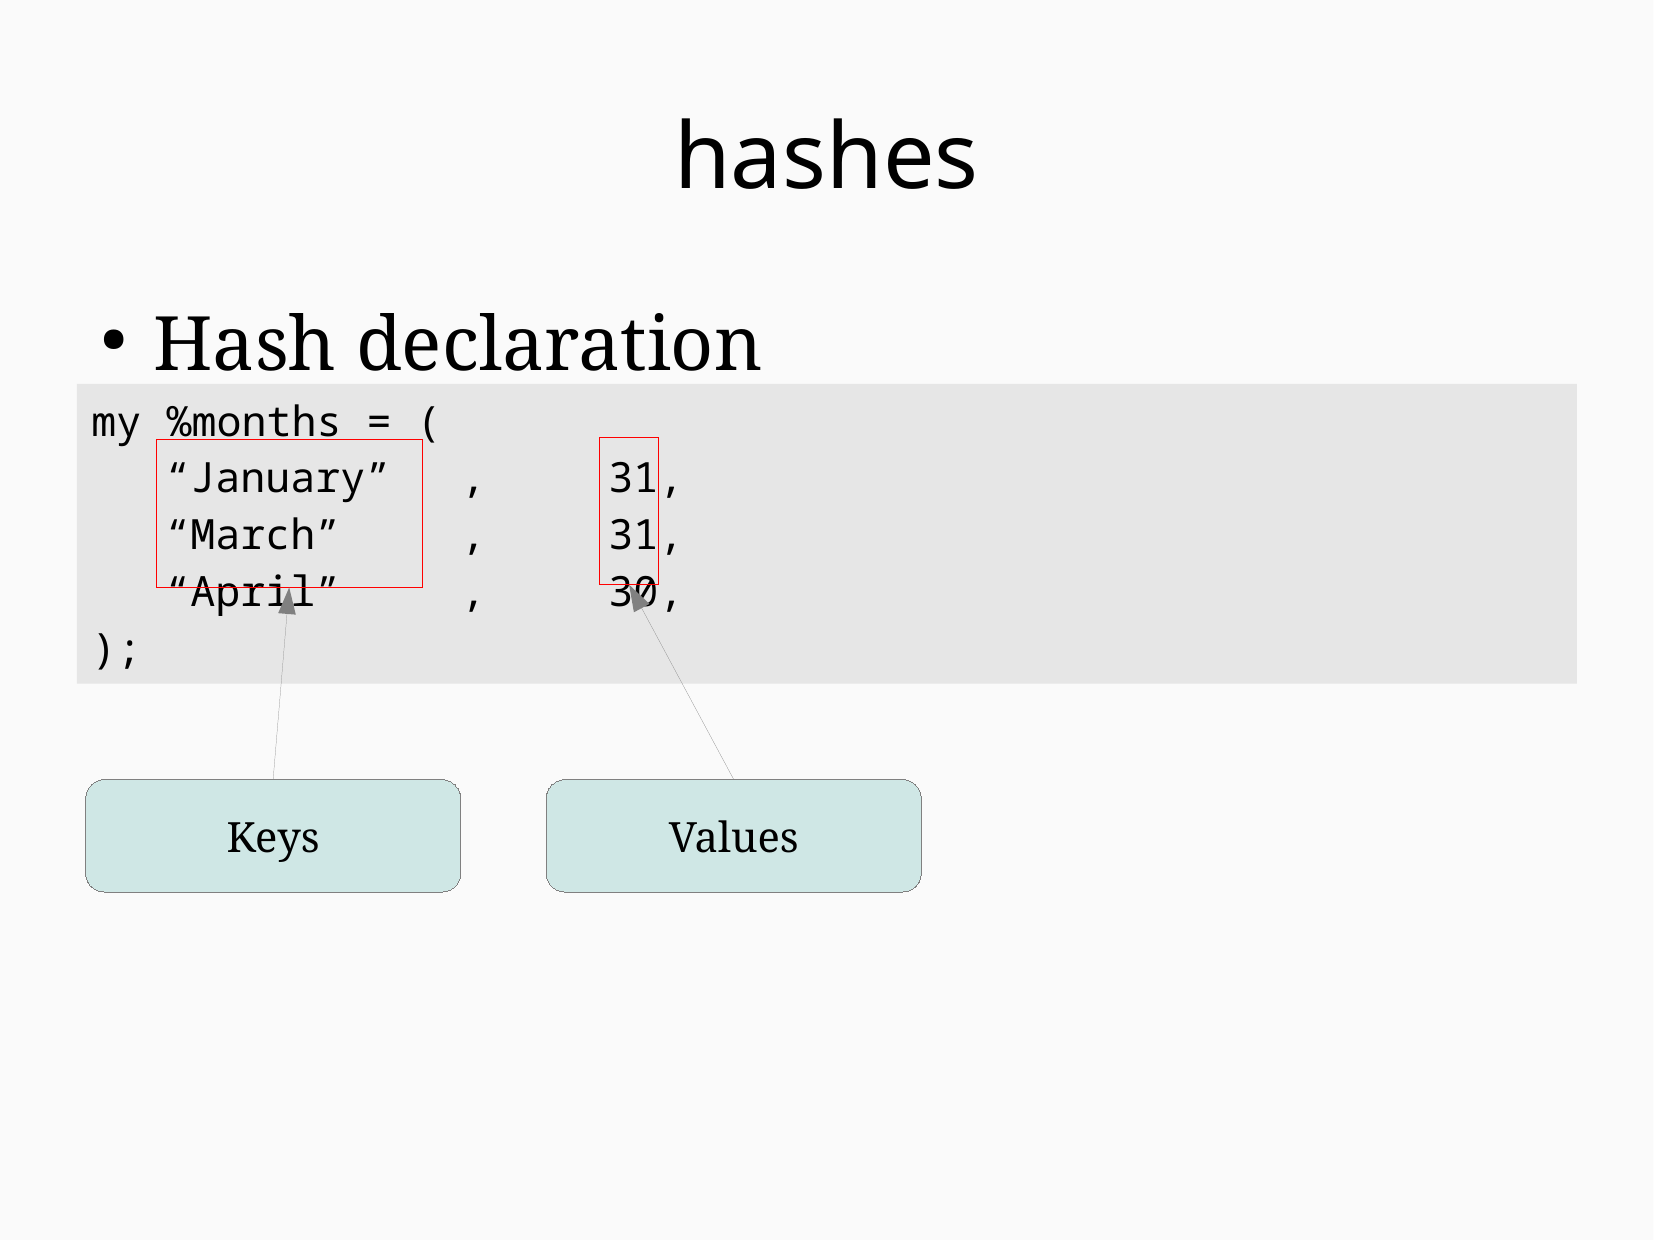

# hashes
Hash declaration
my %months = (
	“January”	,		31,
	“March”		,		31,
	“April”		,		30,
);
Keys
Values